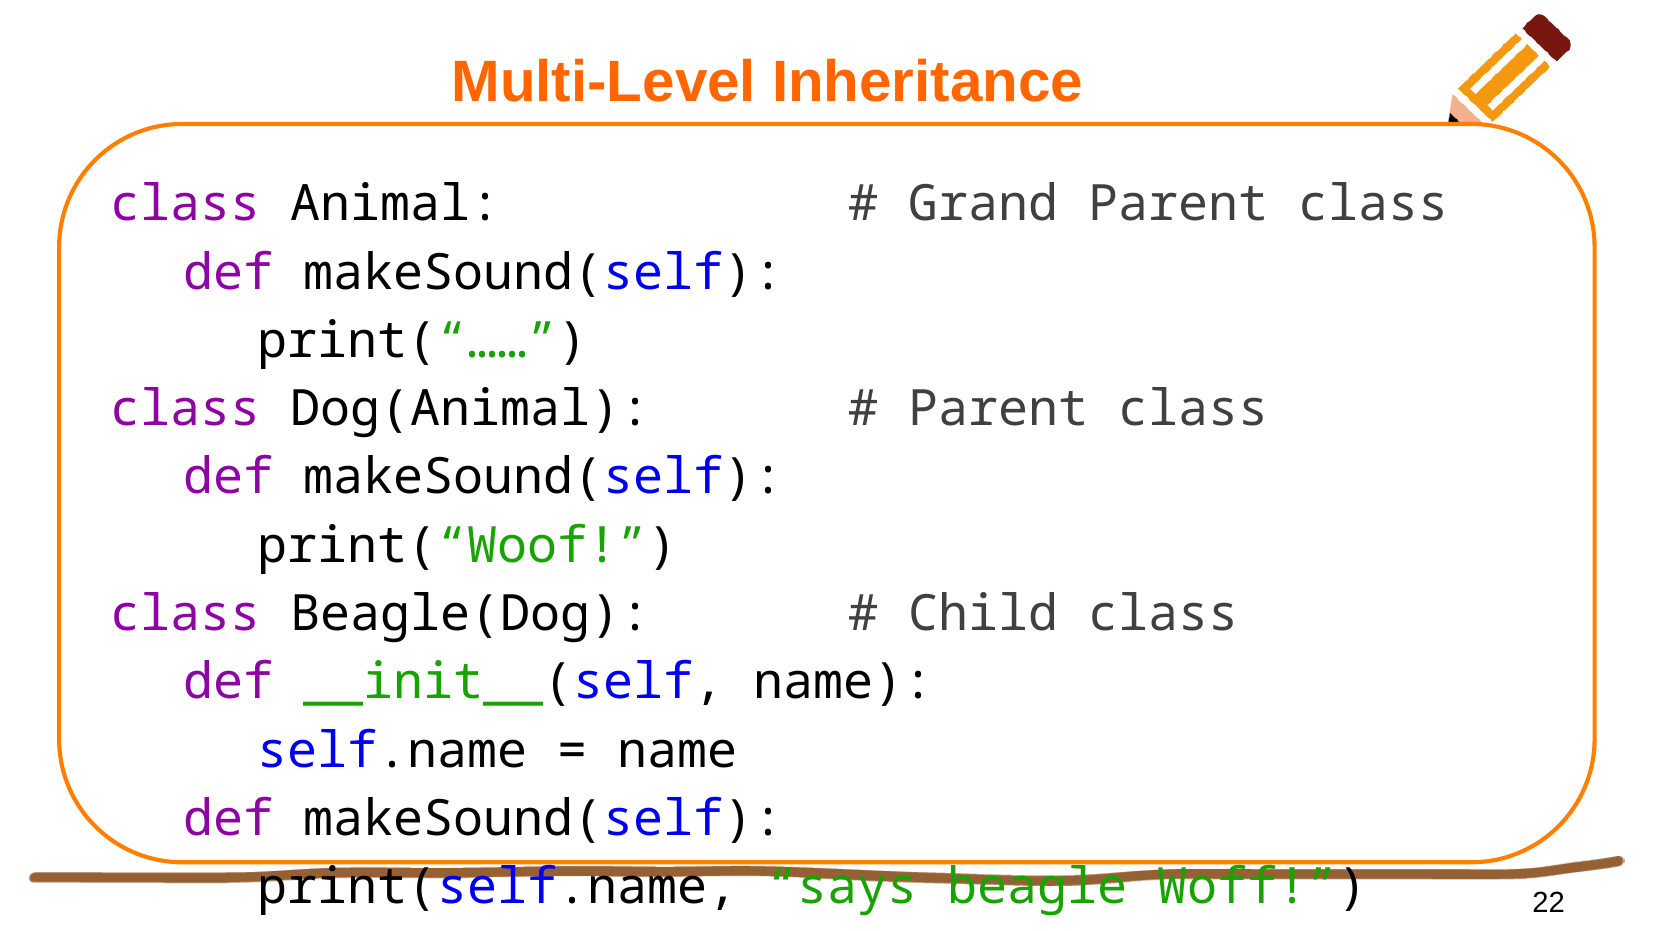

# Multi-Level Inheritance
class Animal:					# Grand Parent class
	def makeSound(self):
		print(“……”)
class Dog(Animal):			# Parent class
	def makeSound(self):
		print(“Woof!”)
class Beagle(Dog):			# Child class
	def __init__(self, name):
		self.name = name
	def makeSound(self):
		print(self.name, “says beagle Woff!”)
22